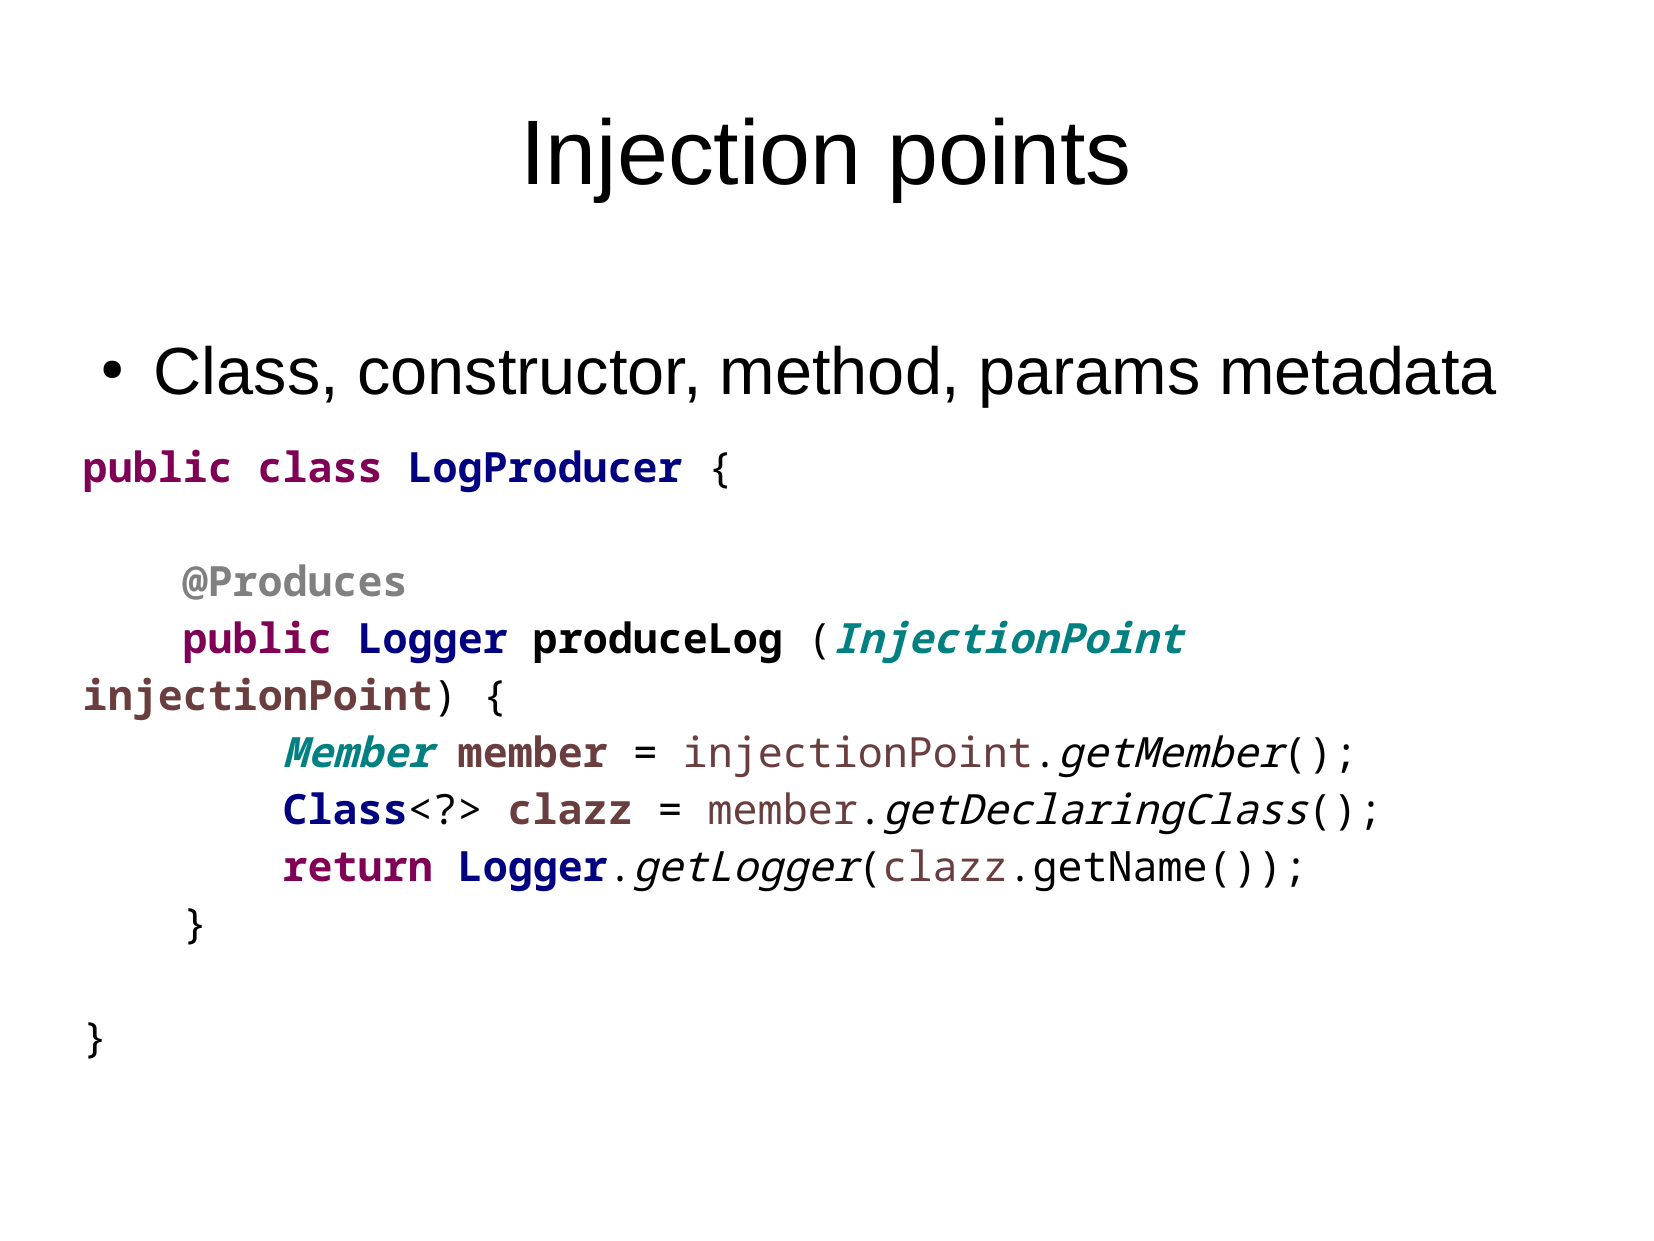

# Injection points
Class, constructor, method, params metadata
public class LogProducer {
 @Produces
 public Logger produceLog (InjectionPoint injectionPoint) {
 Member member = injectionPoint.getMember();
 Class<?> clazz = member.getDeclaringClass();
 return Logger.getLogger(clazz.getName());
 }
}